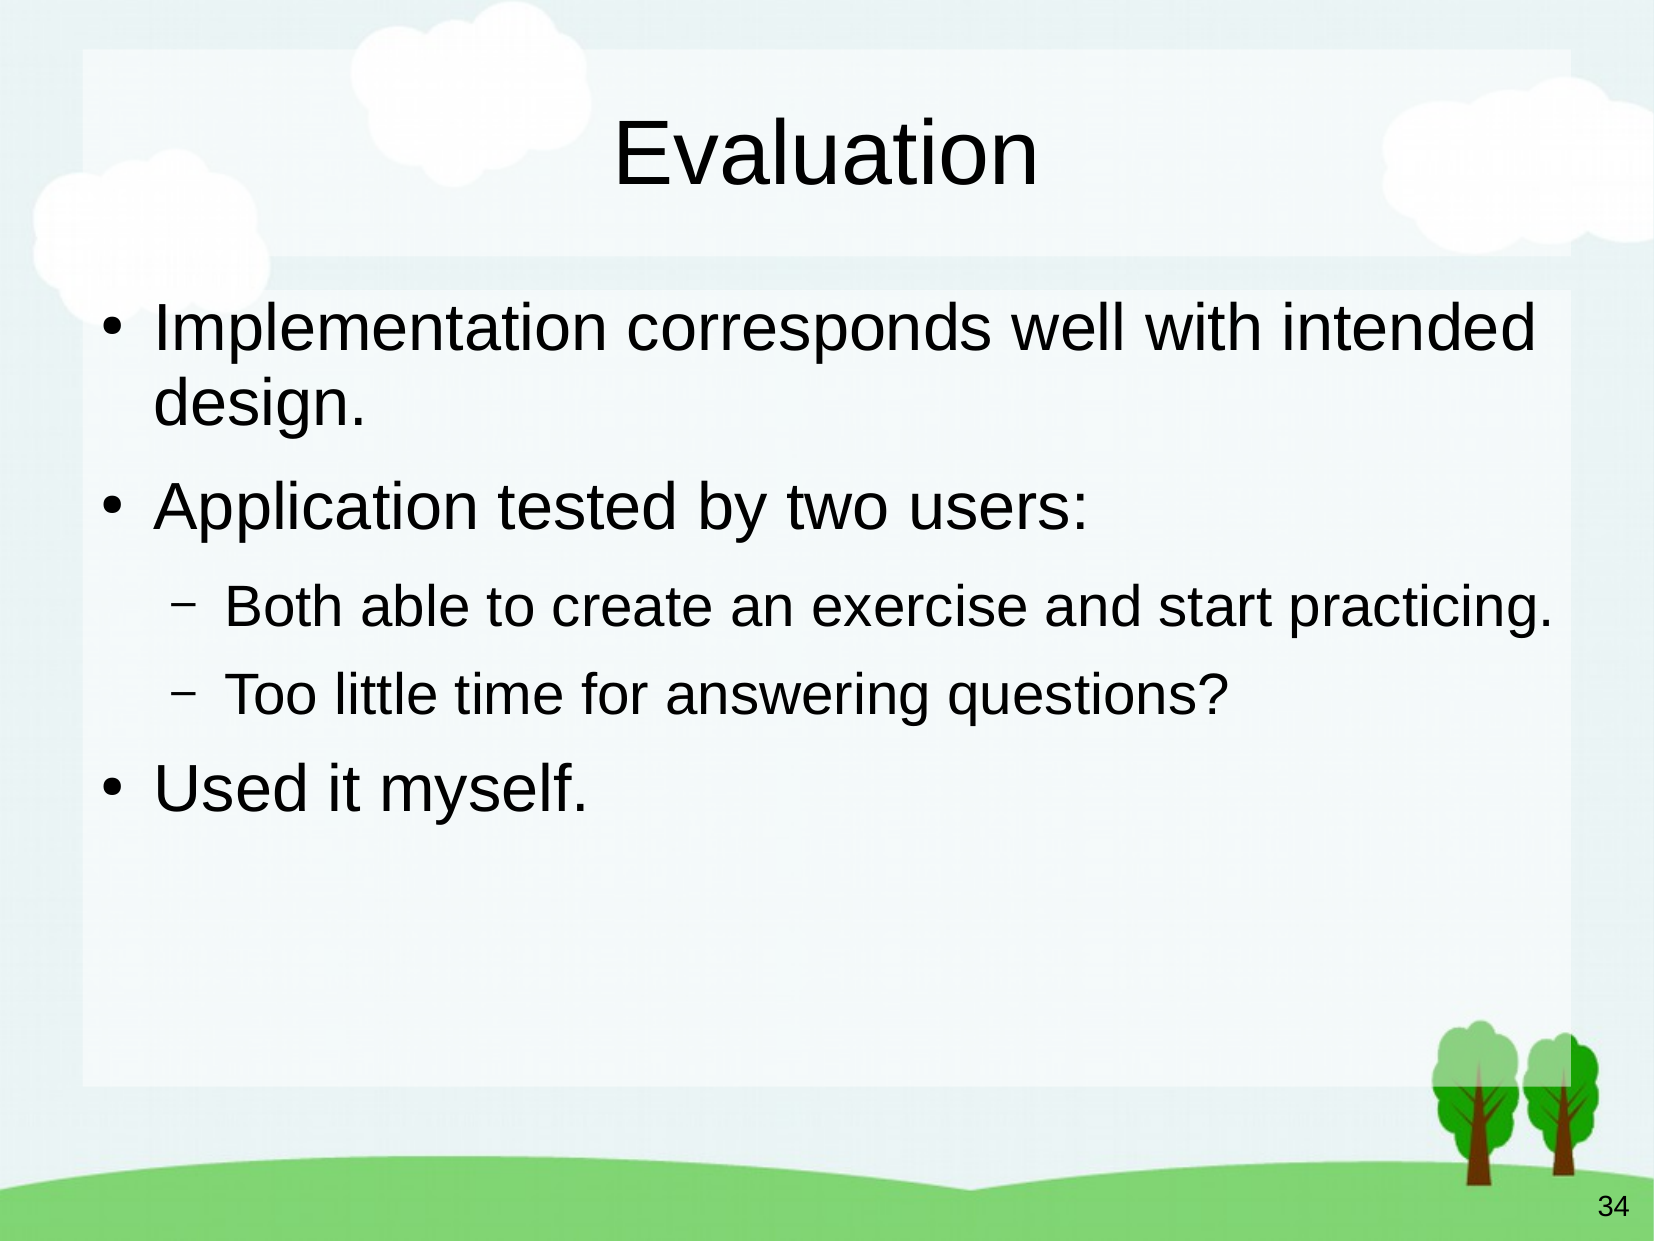

# Evaluation
Implementation corresponds well with intended design.
Application tested by two users:
Both able to create an exercise and start practicing.
Too little time for answering questions?
Used it myself.
34